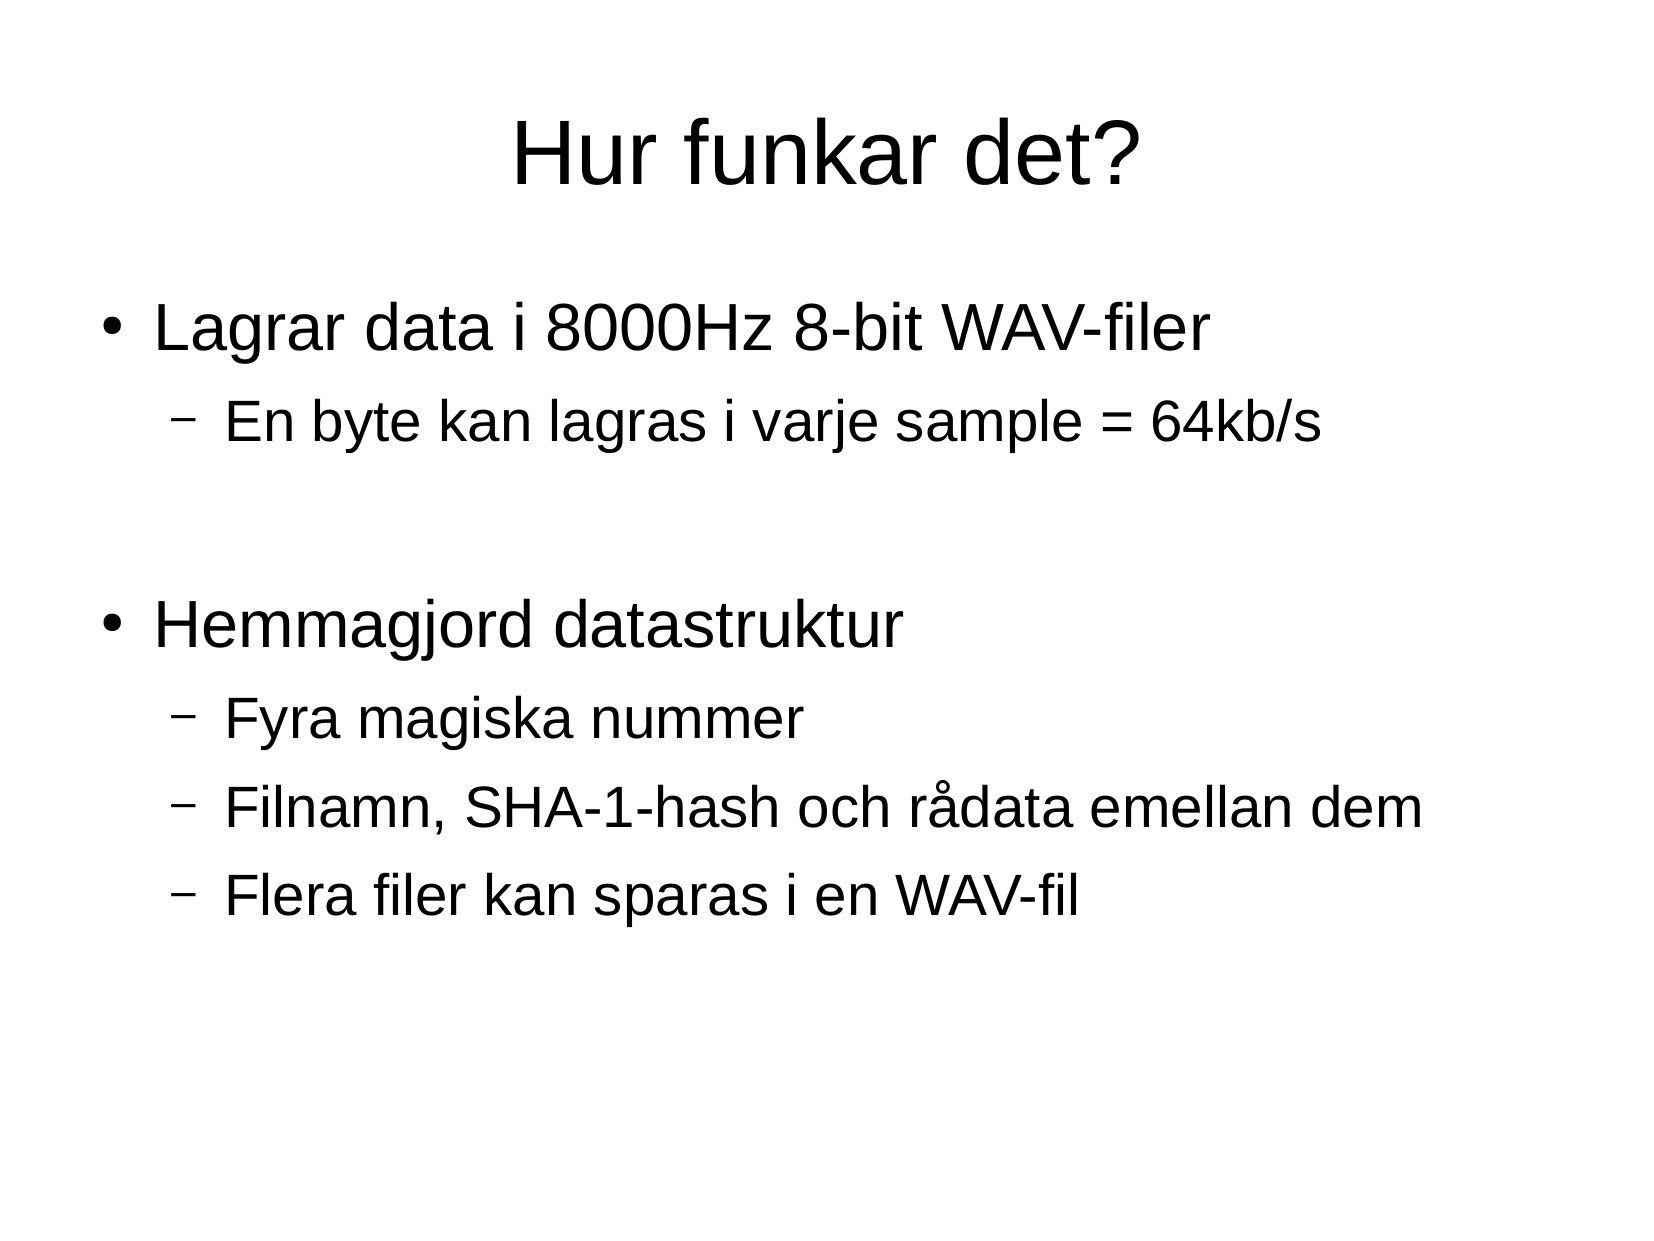

# Hur funkar det?
Lagrar data i 8000Hz 8-bit WAV-filer
En byte kan lagras i varje sample = 64kb/s
Hemmagjord datastruktur
Fyra magiska nummer
Filnamn, SHA-1-hash och rådata emellan dem
Flera filer kan sparas i en WAV-fil